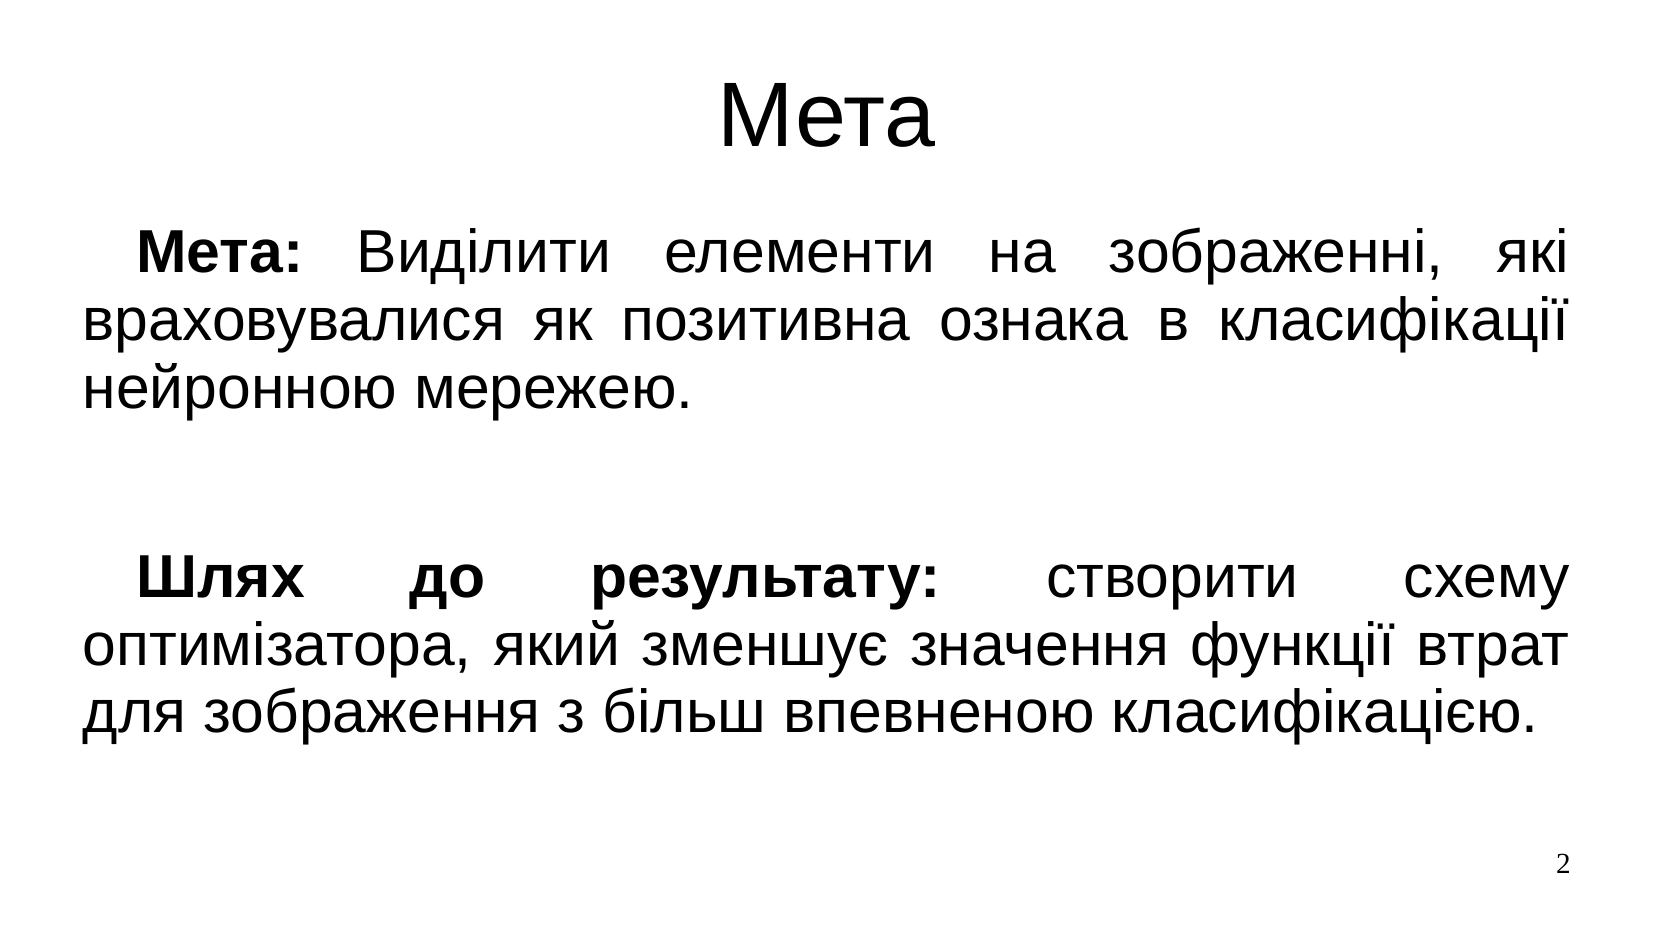

# Мета
Мета: Виділити елементи на зображенні, які враховувалися як позитивна ознака в класифікації нейронною мережею.
Шлях до результату: створити схему оптимізатора, який зменшує значення функції втрат для зображення з більш впевненою класифікацією.
2